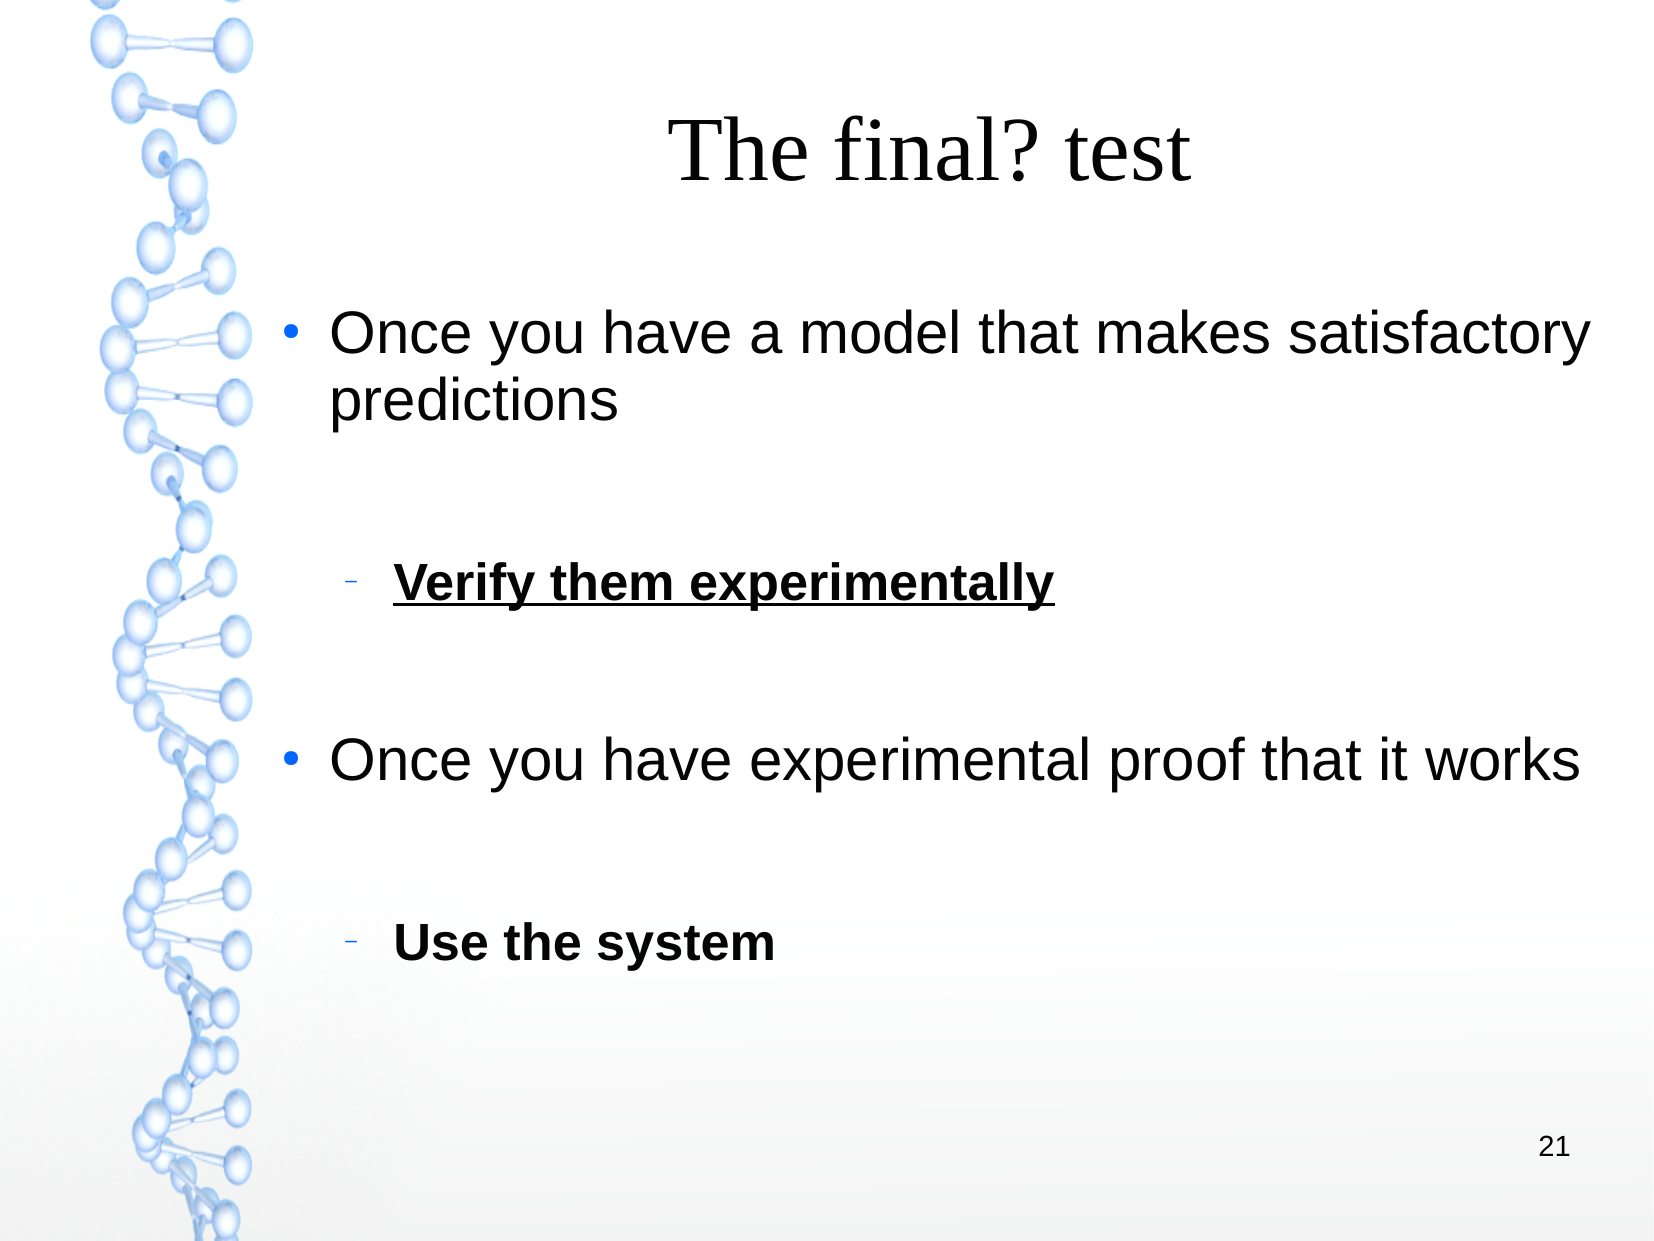

# The final? test
Once you have a model that makes satisfactory predictions
Verify them experimentally
Once you have experimental proof that it works
Use the system
21